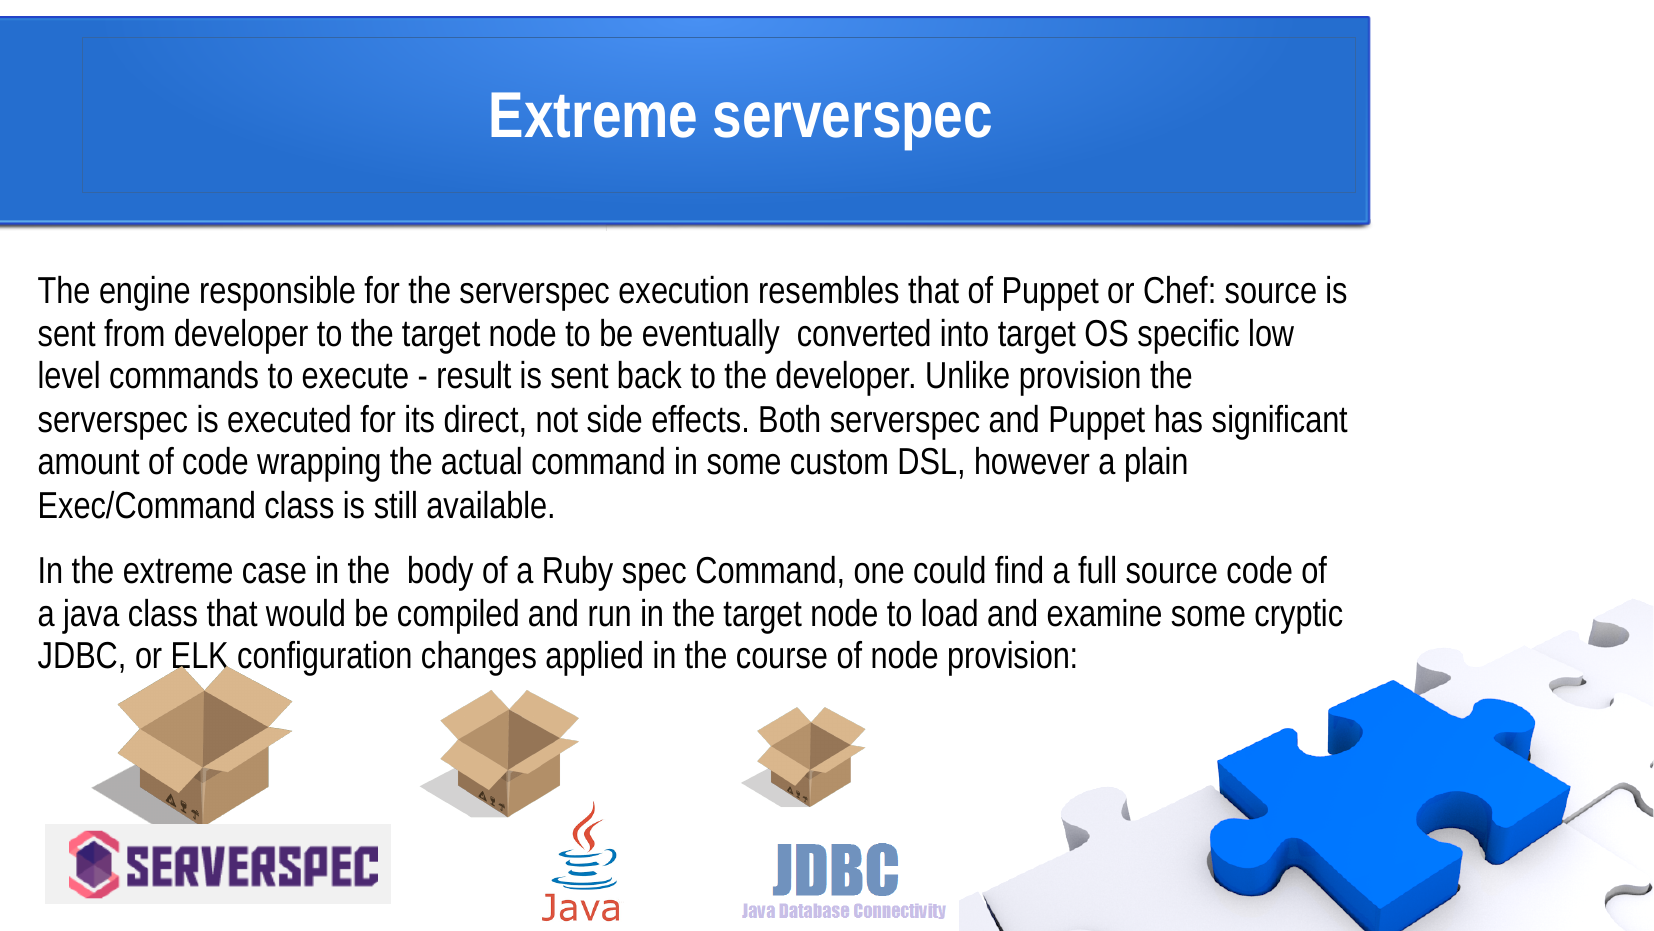

# Extreme serverspec
The engine responsible for the serverspec execution resembles that of Puppet or Chef: source is sent from developer to the target node to be eventually converted into target OS specific low level commands to execute - result is sent back to the developer. Unlike provision the serverspec is executed for its direct, not side effects. Both serverspec and Puppet has significant amount of code wrapping the actual command in some custom DSL, however a plain Exec/Command class is still available.
In the extreme case in the body of a Ruby spec Command, one could find a full source code of a java class that would be compiled and run in the target node to load and examine some cryptic JDBC, or ELK configuration changes applied in the course of node provision: